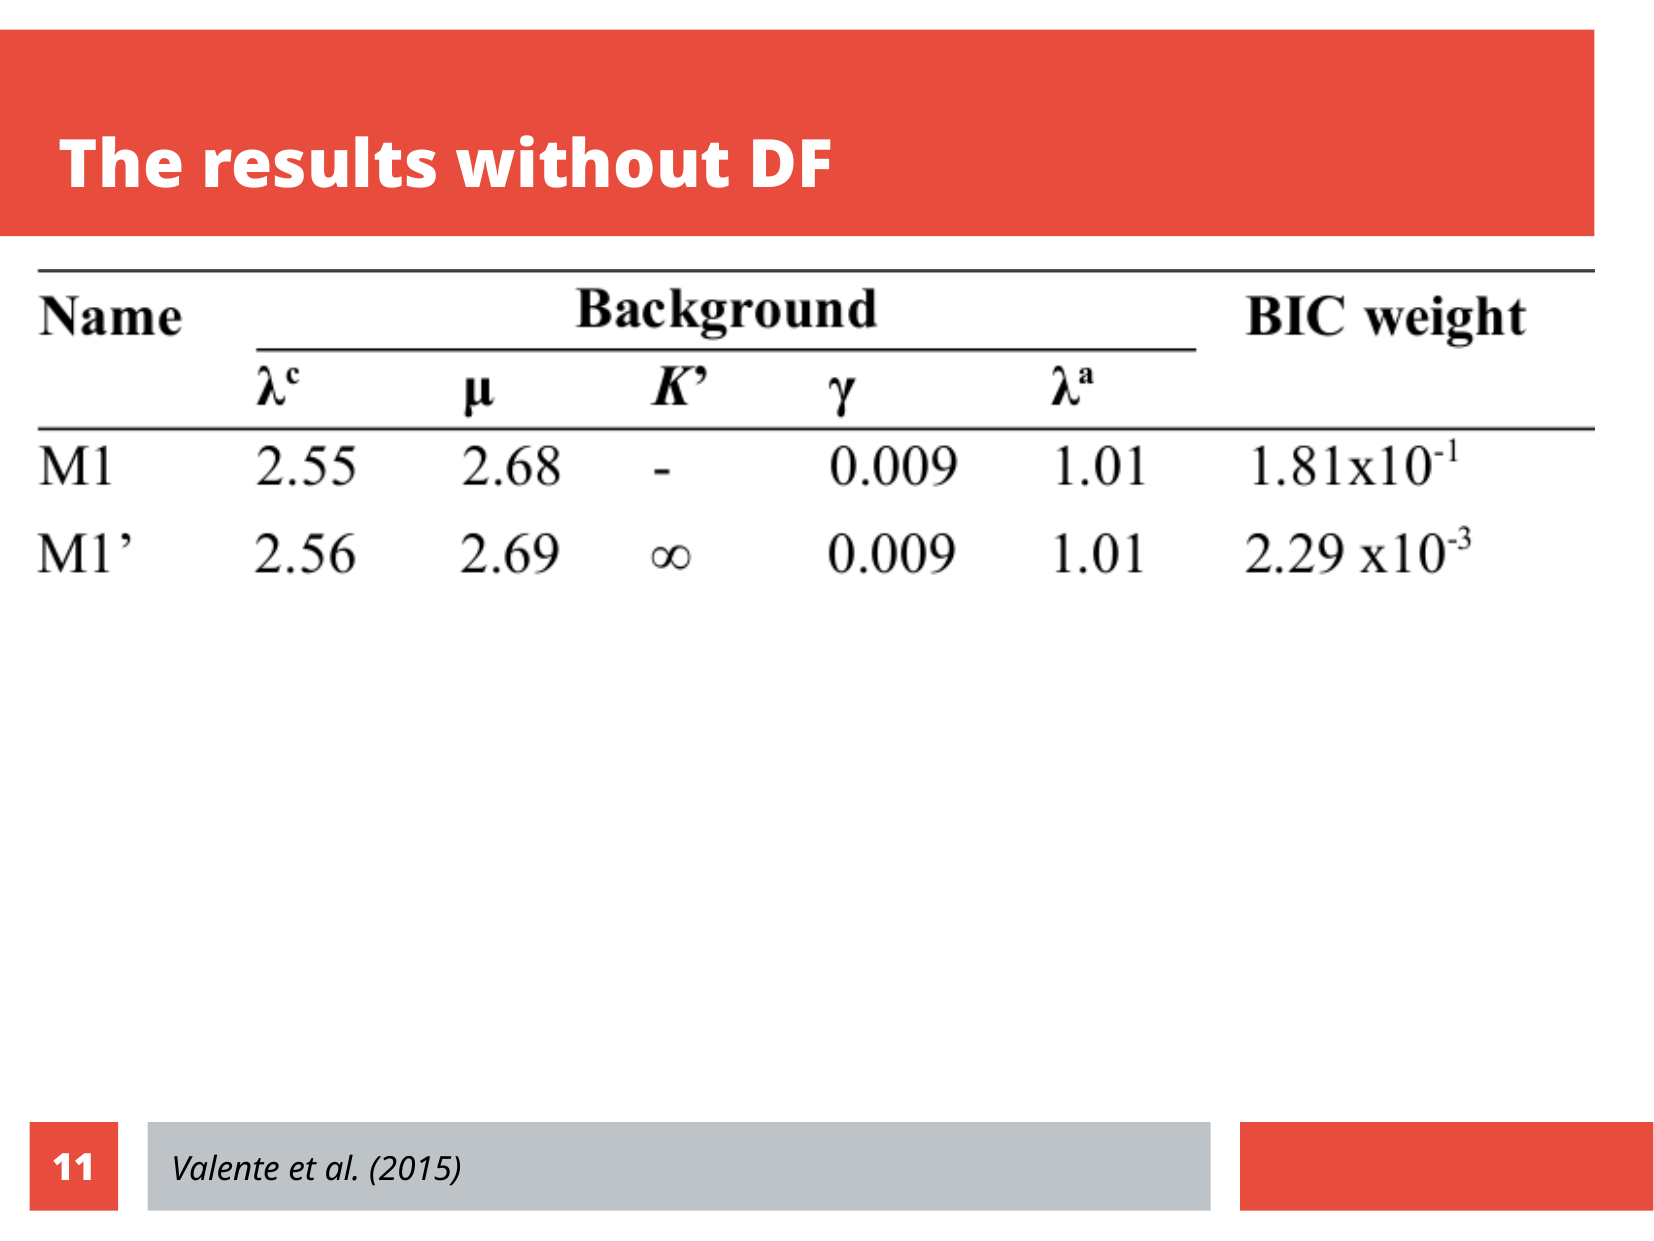

# The results without DF
11
Valente et al. (2015)